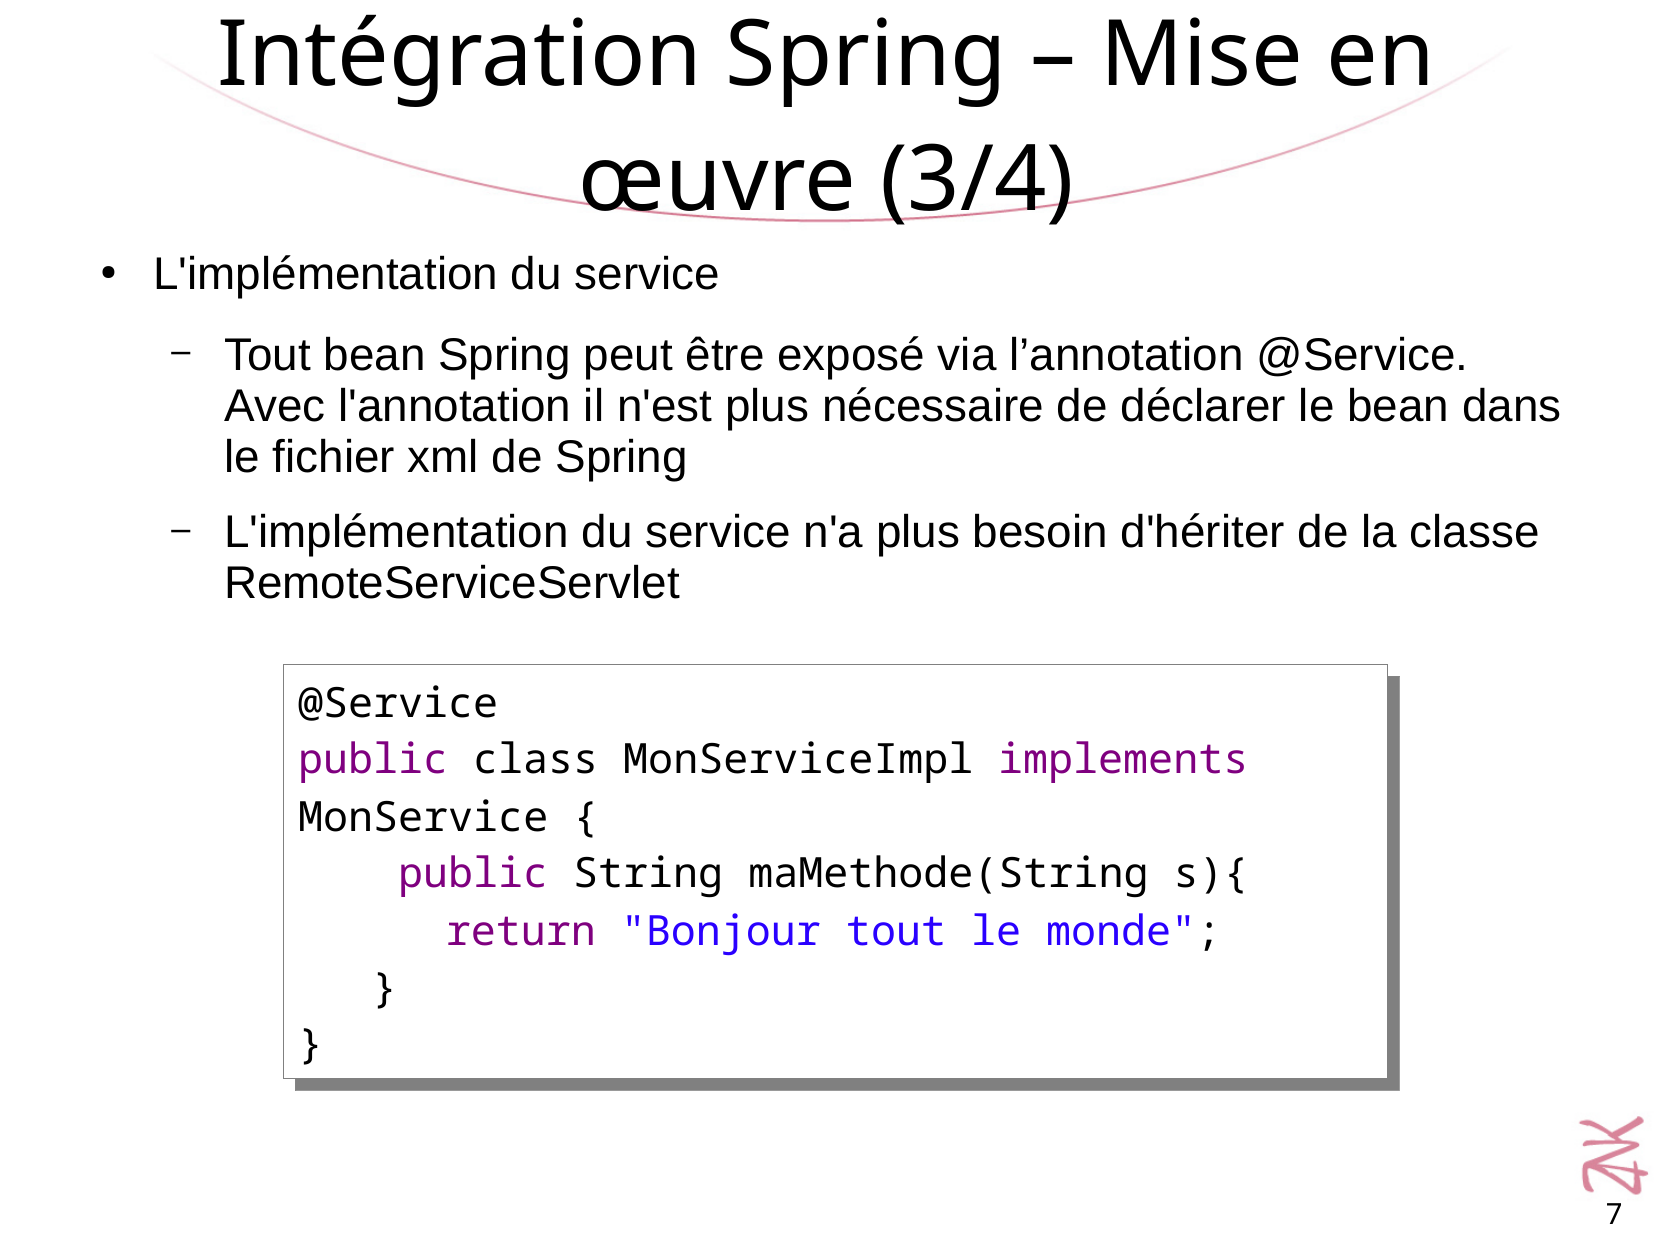

# Intégration Spring – Mise en œuvre (3/4)
L'implémentation du service
Tout bean Spring peut être exposé via l’annotation @Service. Avec l'annotation il n'est plus nécessaire de déclarer le bean dans le fichier xml de Spring
L'implémentation du service n'a plus besoin d'hériter de la classe RemoteServiceServlet
@Service
public class MonServiceImpl implements MonService {
 public String maMethode(String s){
		return "Bonjour tout le monde";
	}
}
7